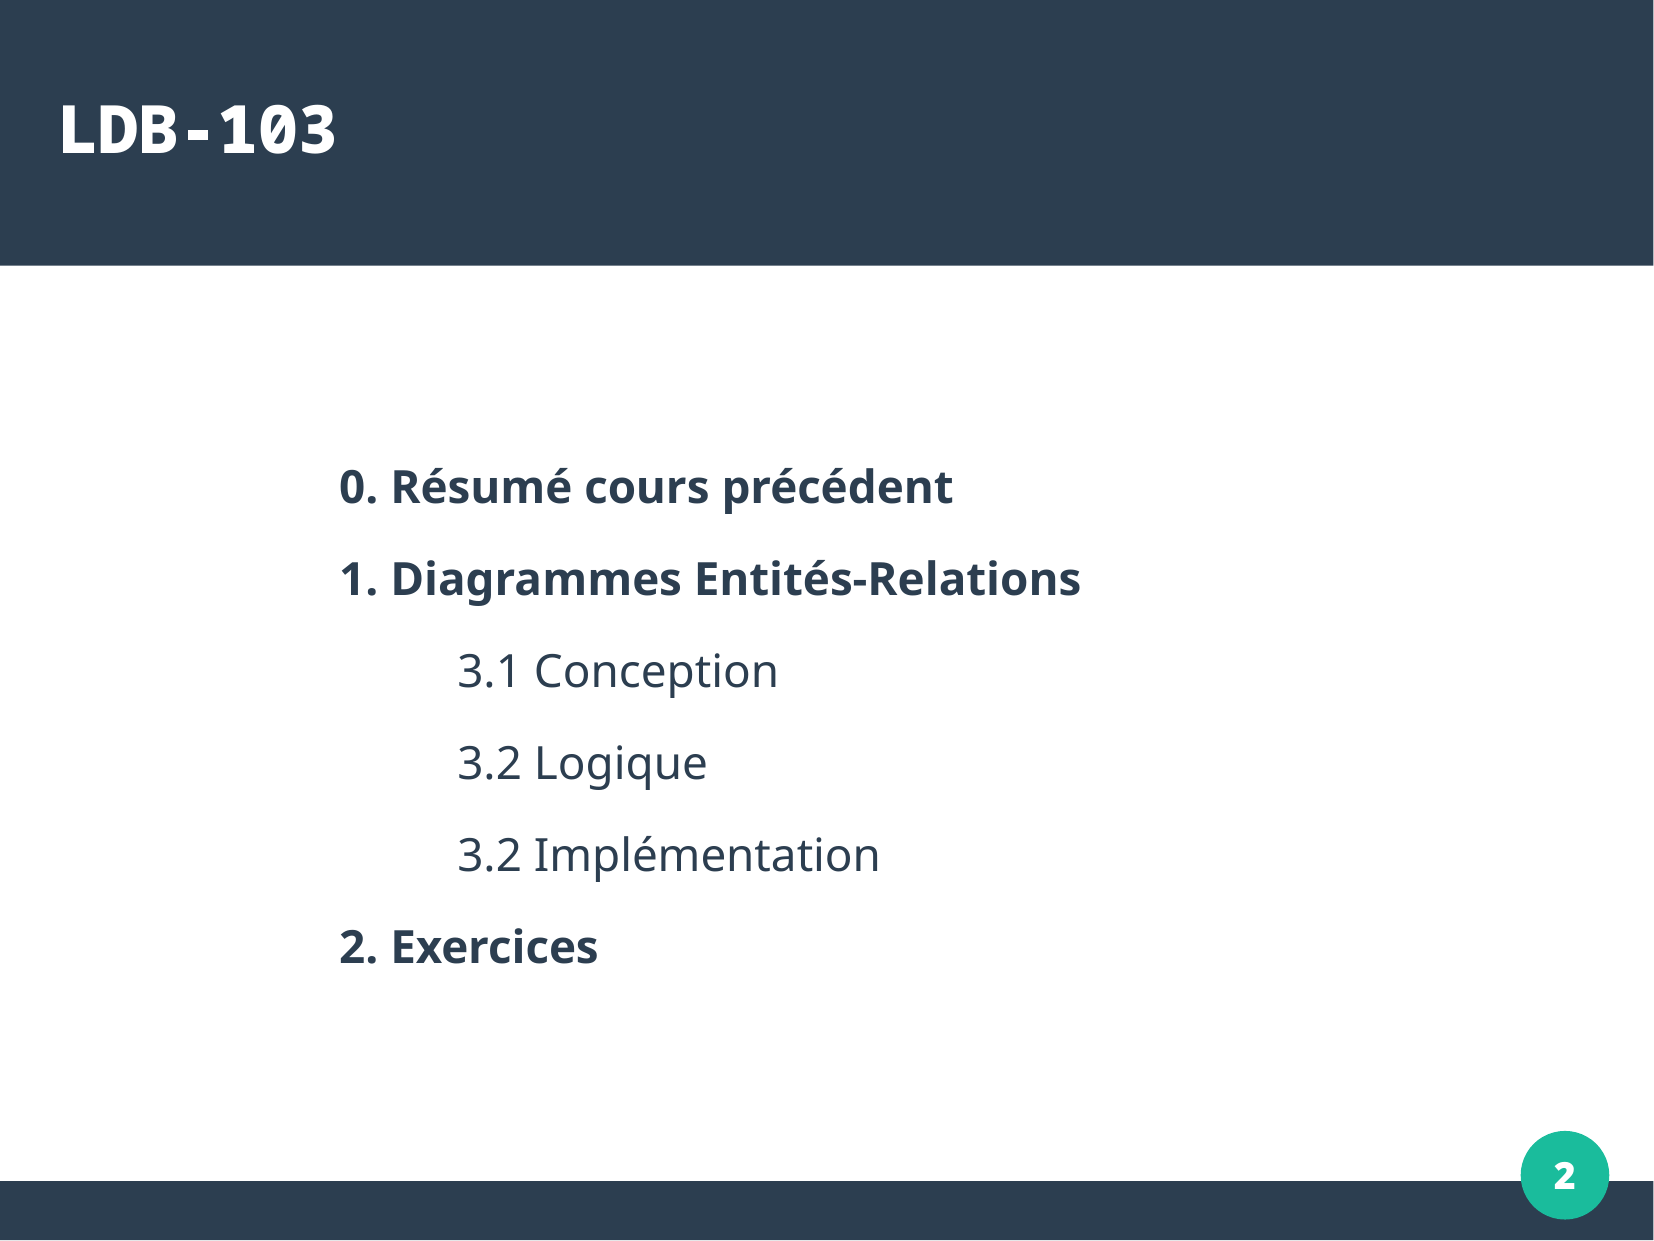

# LDB-103
0. Résumé cours précédent
1. Diagrammes Entités-Relations
3.1 Conception
3.2 Logique
3.2 Implémentation
2. Exercices
2